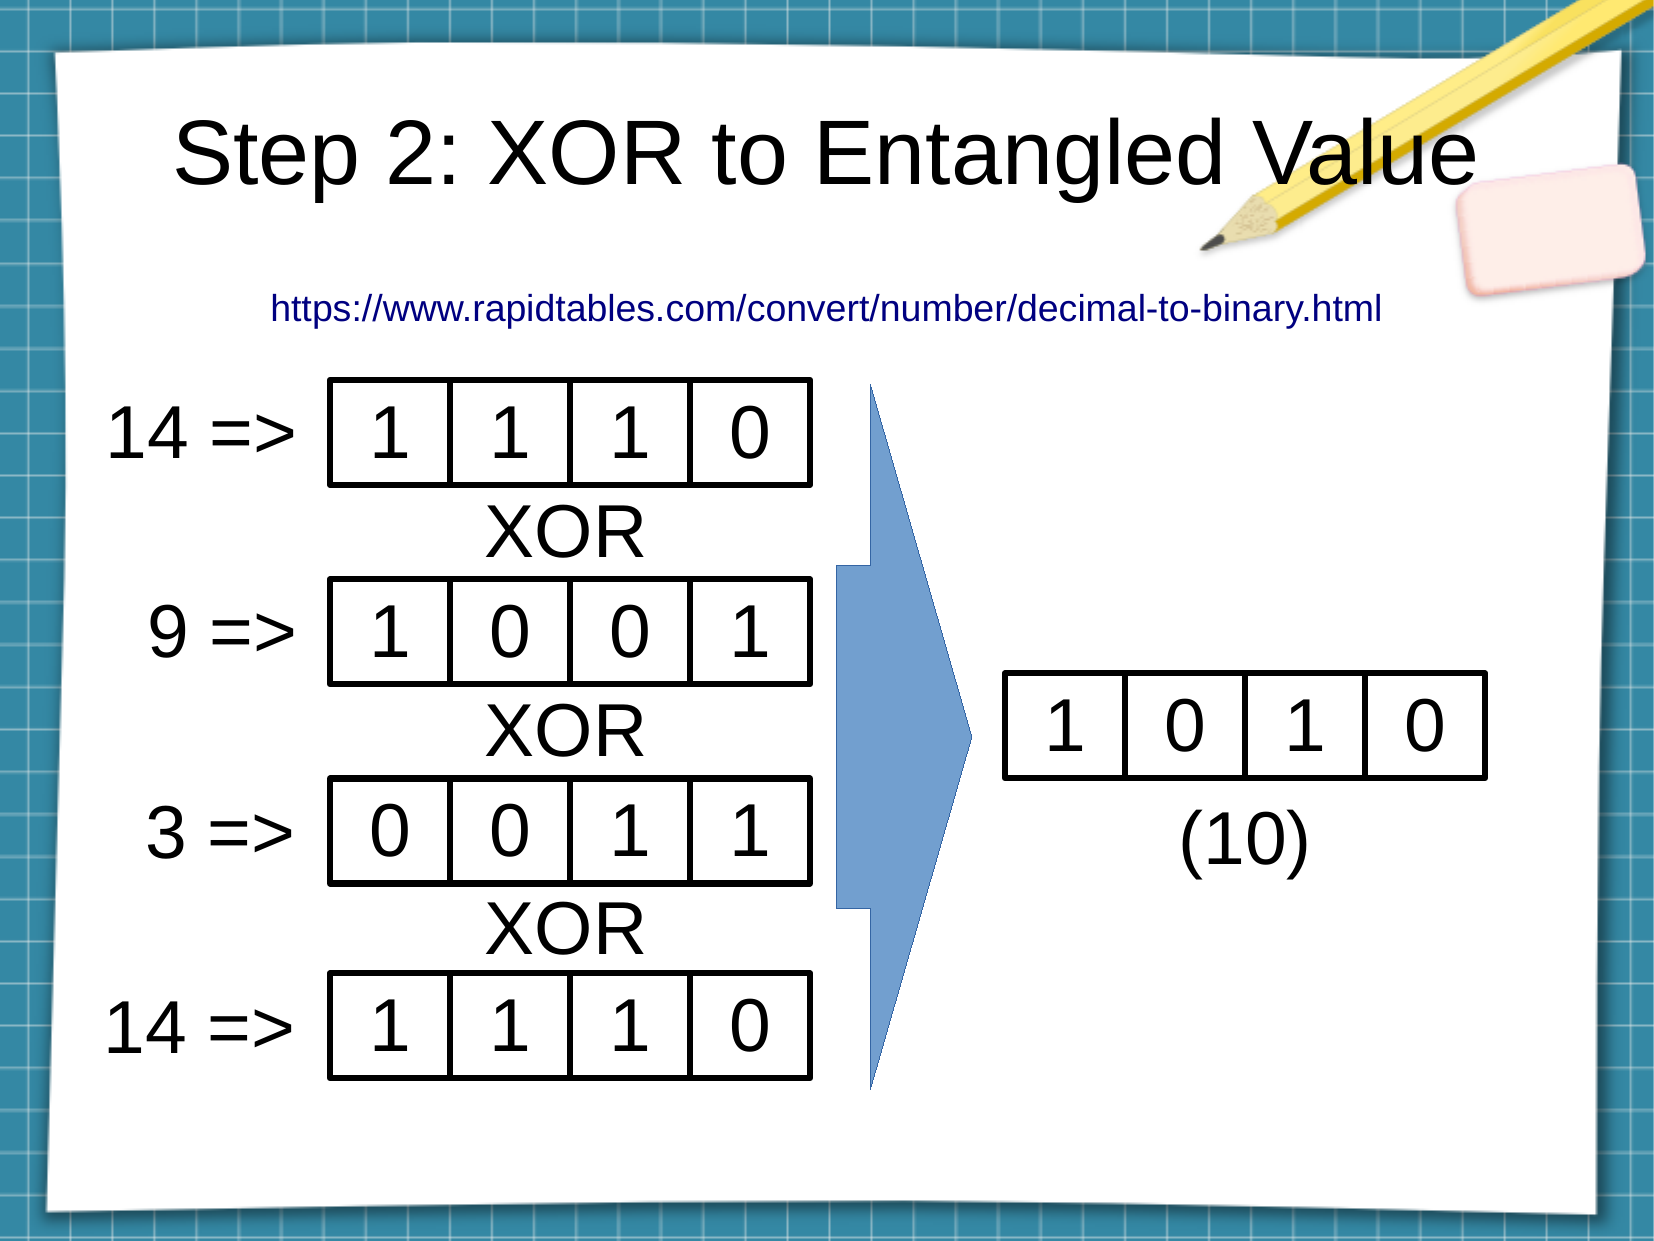

# Step 2: XOR to Entangled Value
https://www.rapidtables.com/convert/number/decimal-to-binary.html
14 =>
1
1
1
0
XOR
9 =>
1
0
0
1
1
0
1
0
XOR
0
0
1
1
3 =>
(10)
XOR
1
1
1
0
14 =>